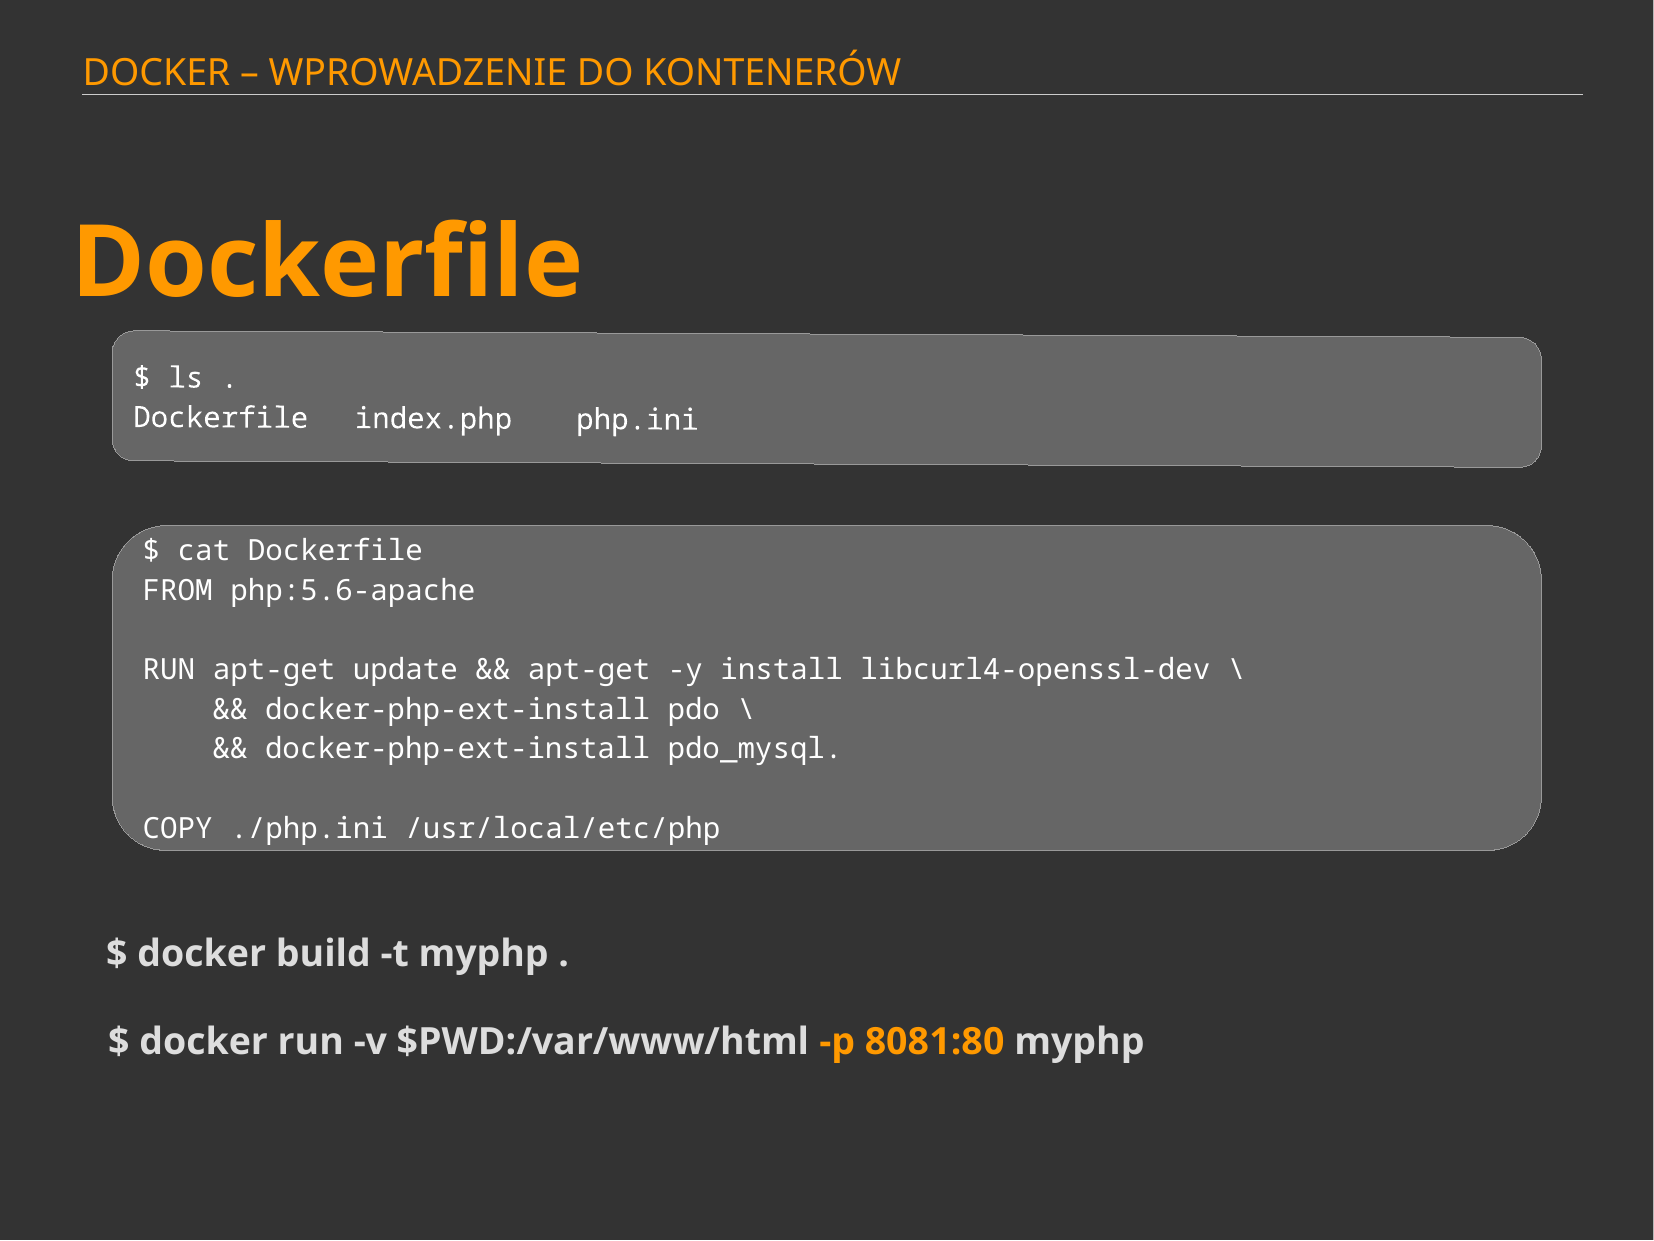

# DOCKER – WPROWADZENIE DO KONTENERÓW
Dockerfile
$ ls .
Dockerfile	index.php	php.ini
$ cat Dockerfile
FROM php:5.6-apache
RUN apt-get update && apt-get -y install libcurl4-openssl-dev \
 && docker-php-ext-install pdo \
 && docker-php-ext-install pdo_mysql.
COPY ./php.ini /usr/local/etc/php
$ docker build -t myphp .
$ docker run -v $PWD:/var/www/html -p 8081:80 myphp